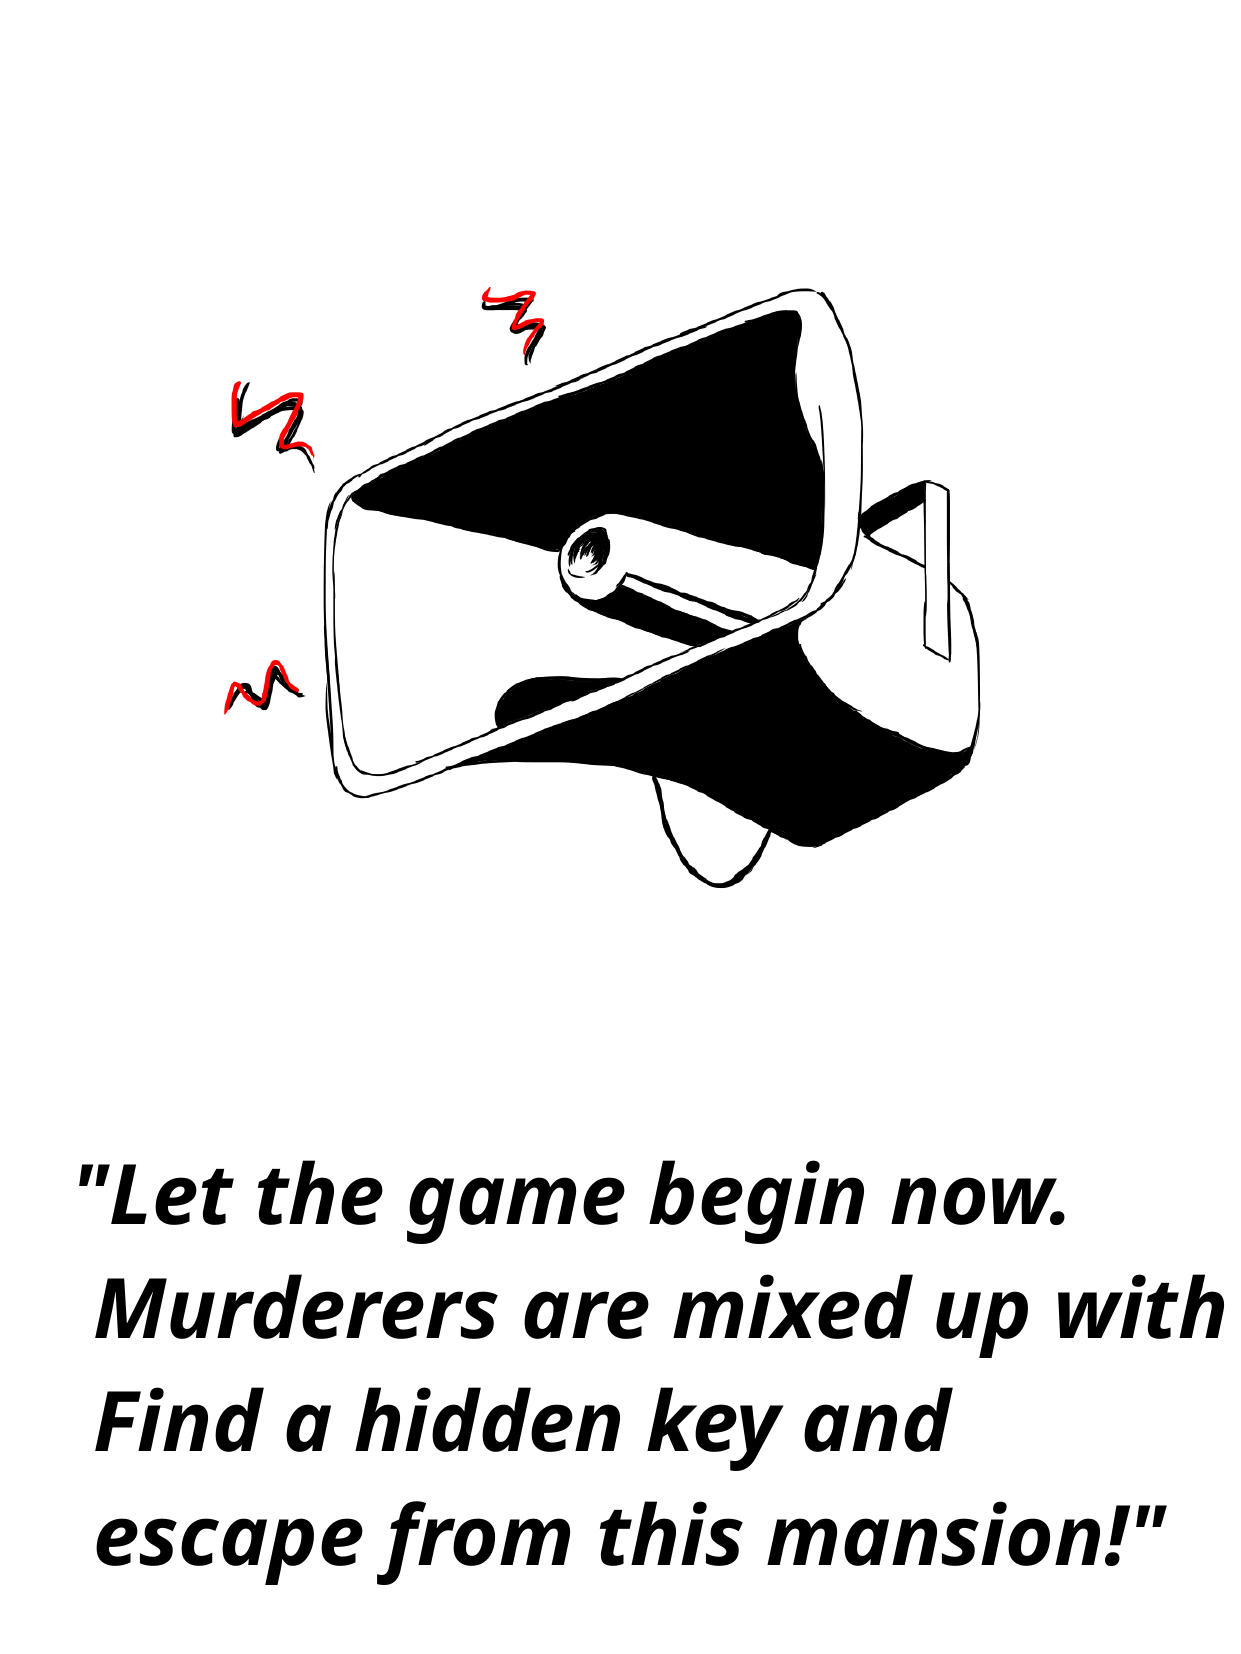

"Let the game begin now.
 Murderers are mixed up with you.
 Find a hidden key and
 escape from this mansion!"